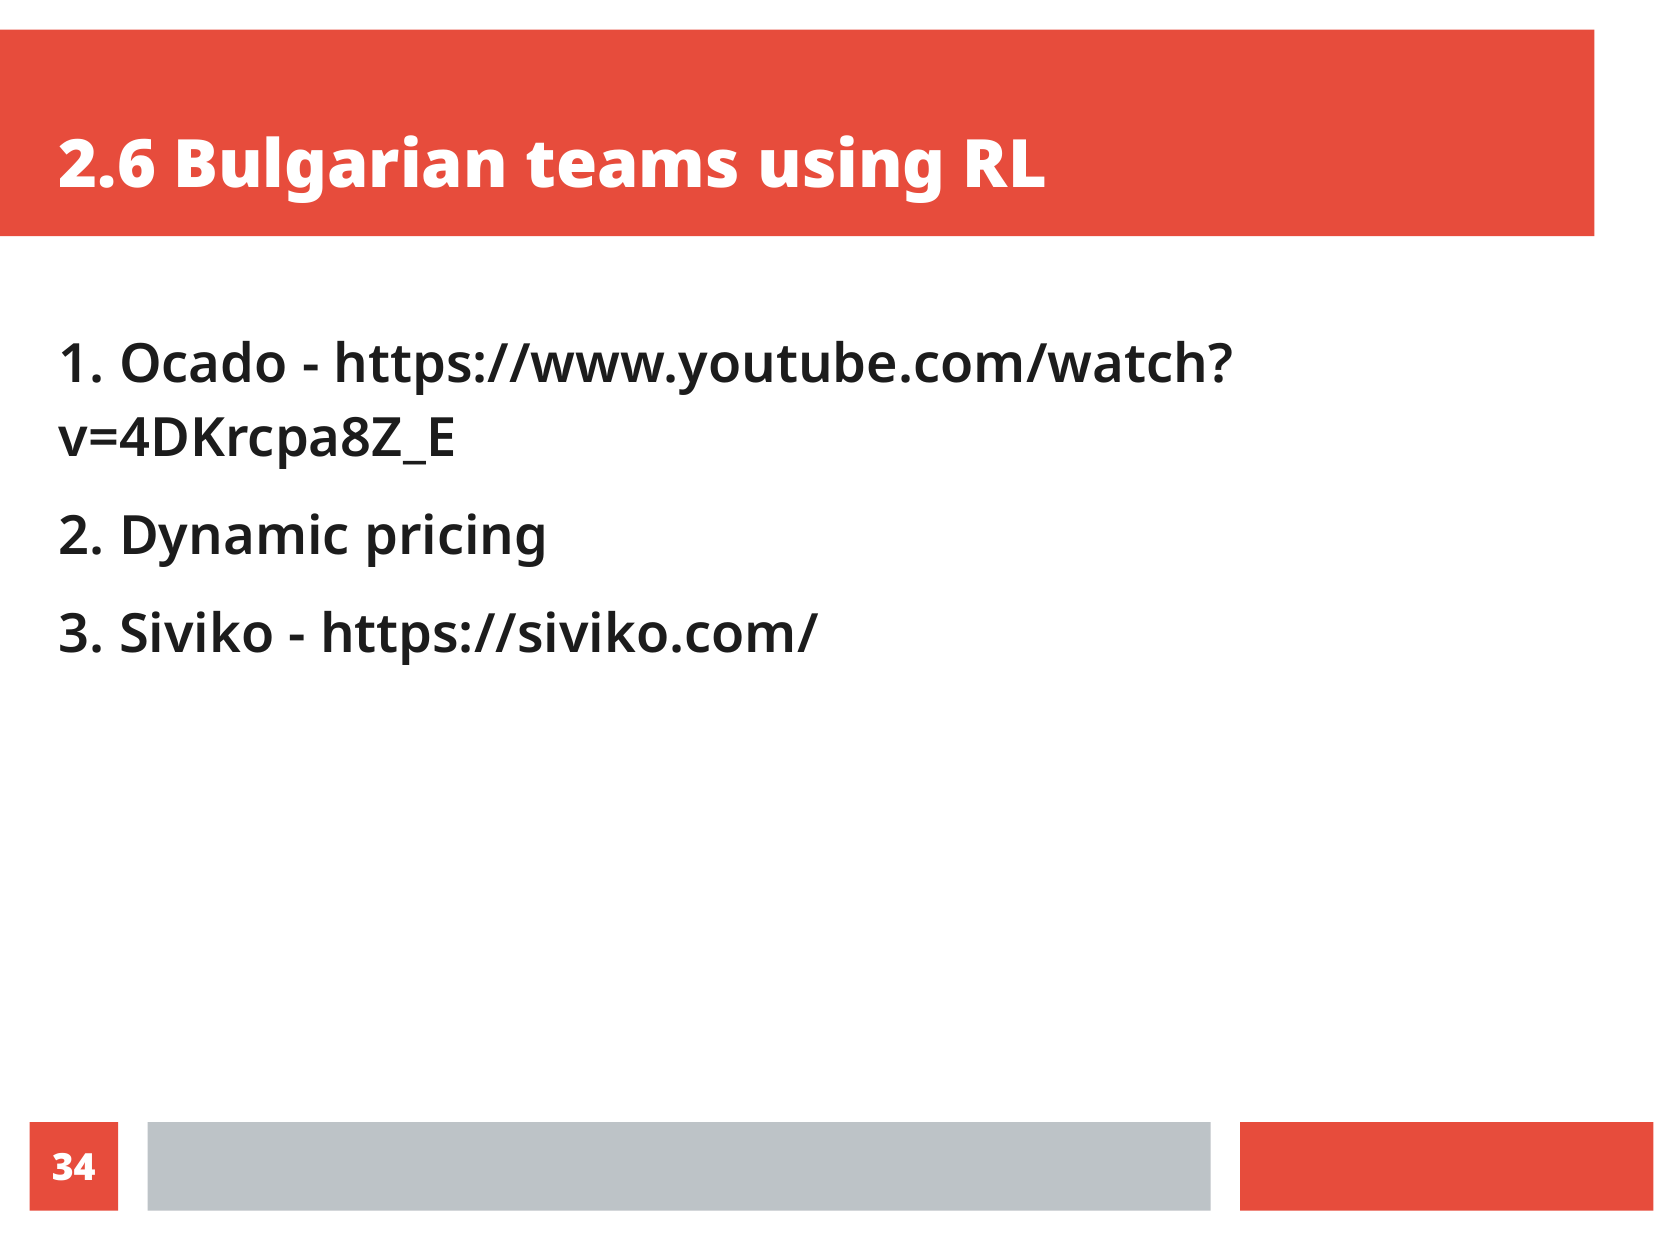

# 2.6 Bulgarian teams using RL
1. Ocado - https://www.youtube.com/watch?v=4DKrcpa8Z_E
2. Dynamic pricing
3. Siviko - https://siviko.com/
34